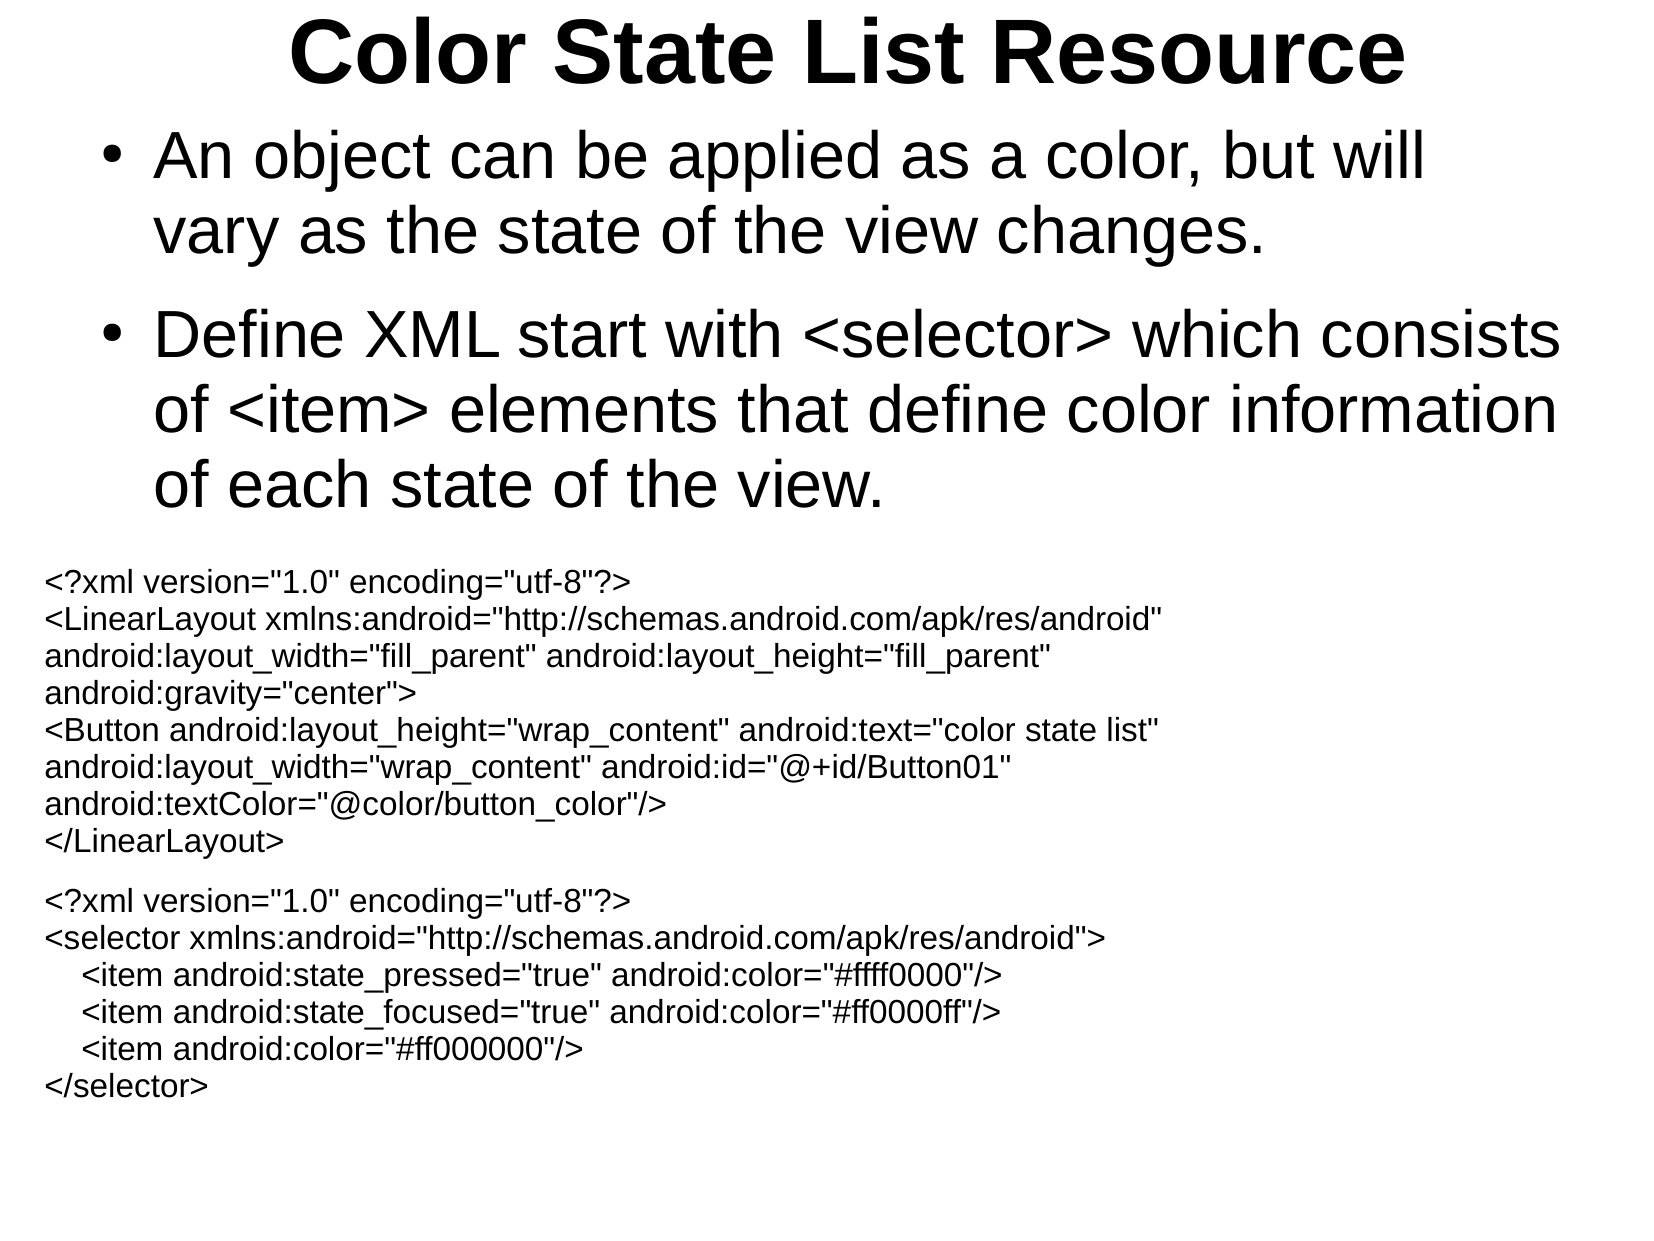

Color State List Resource
# An object can be applied as a color, but will vary as the state of the view changes.
Define XML start with <selector> which consists of <item> elements that define color information of each state of the view.
<?xml version="1.0" encoding="utf-8"?>
<LinearLayout xmlns:android="http://schemas.android.com/apk/res/android"
android:layout_width="fill_parent" android:layout_height="fill_parent"
android:gravity="center">
<Button android:layout_height="wrap_content" android:text="color state list"
android:layout_width="wrap_content" android:id="@+id/Button01" android:textColor="@color/button_color"/>
</LinearLayout>
<?xml version="1.0" encoding="utf-8"?>
<selector xmlns:android="http://schemas.android.com/apk/res/android">
 <item android:state_pressed="true" android:color="#ffff0000"/>
 <item android:state_focused="true" android:color="#ff0000ff"/>
 <item android:color="#ff000000"/>
</selector>